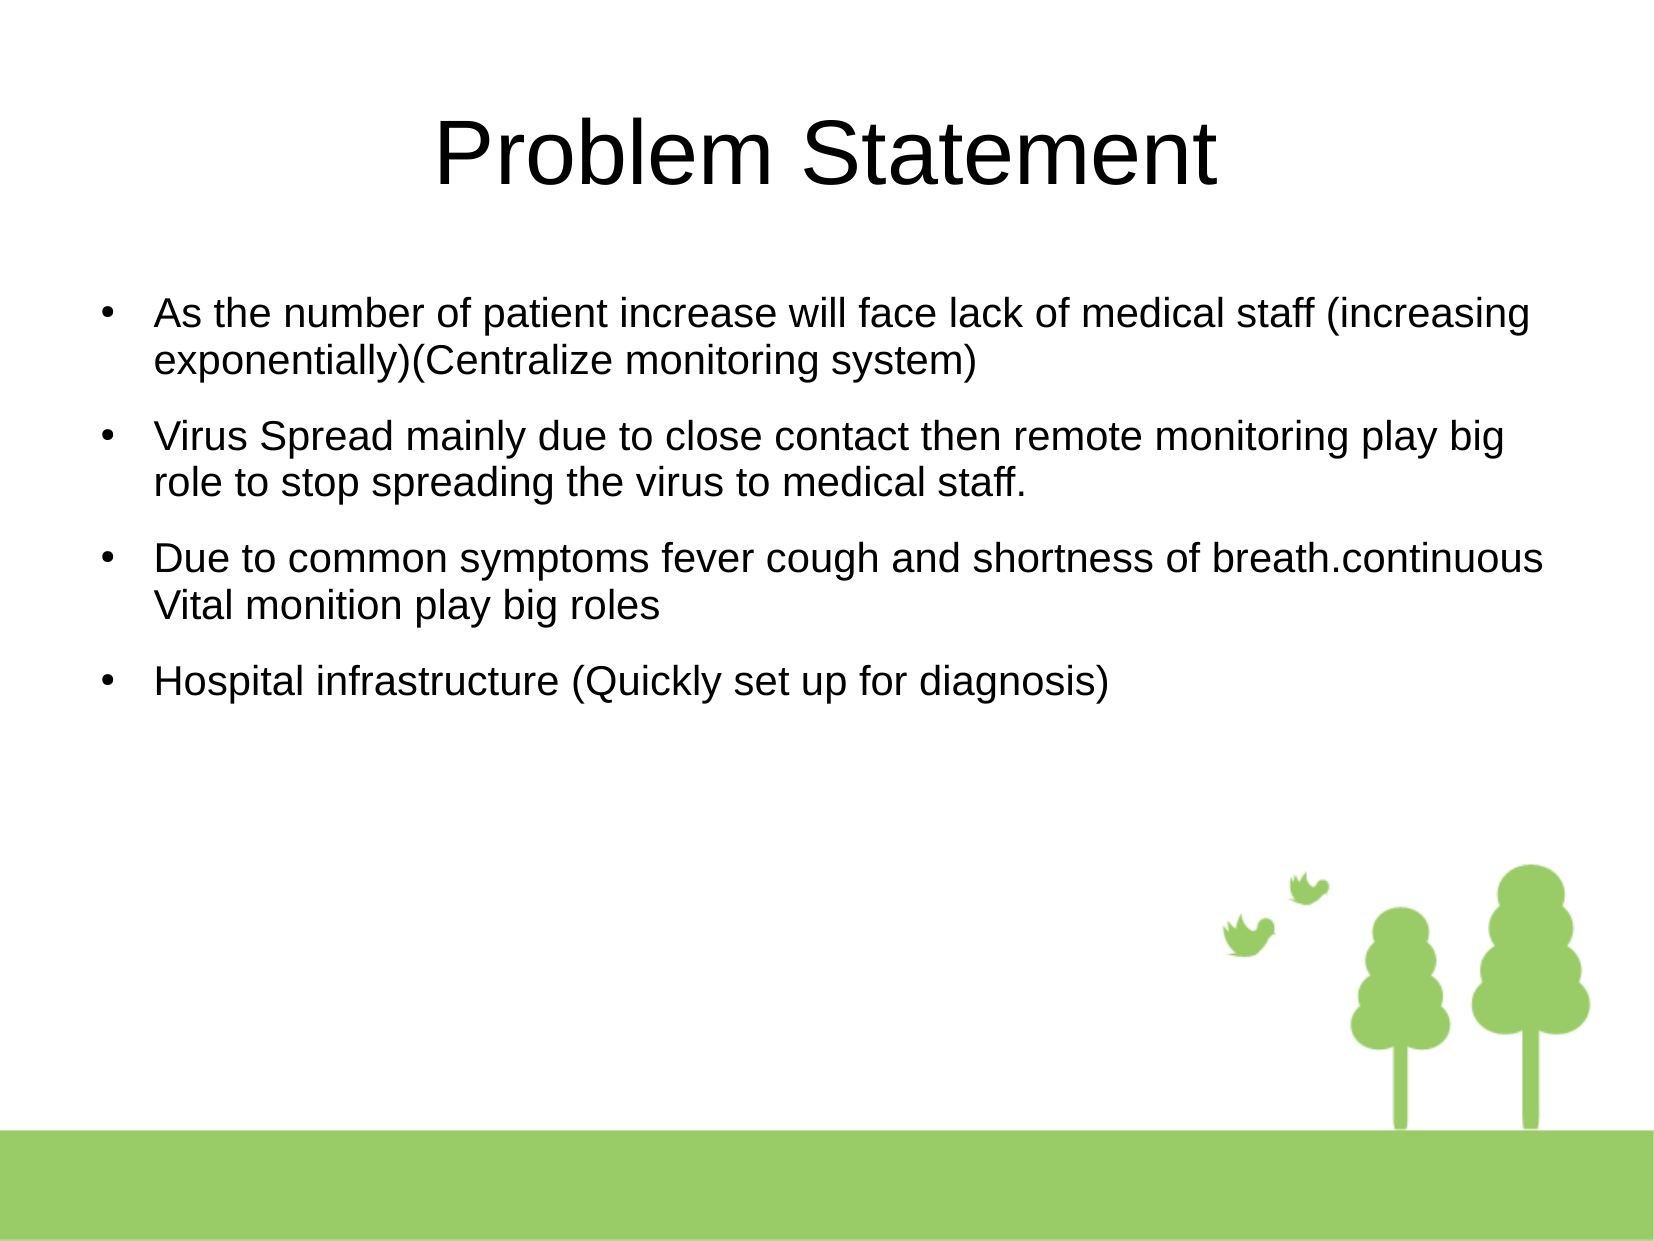

# Problem Statement
As the number of patient increase will face lack of medical staff (increasing exponentially)(Centralize monitoring system)
Virus Spread mainly due to close contact then remote monitoring play big role to stop spreading the virus to medical staff.
Due to common symptoms fever cough and shortness of breath.continuous Vital monition play big roles
Hospital infrastructure (Quickly set up for diagnosis)